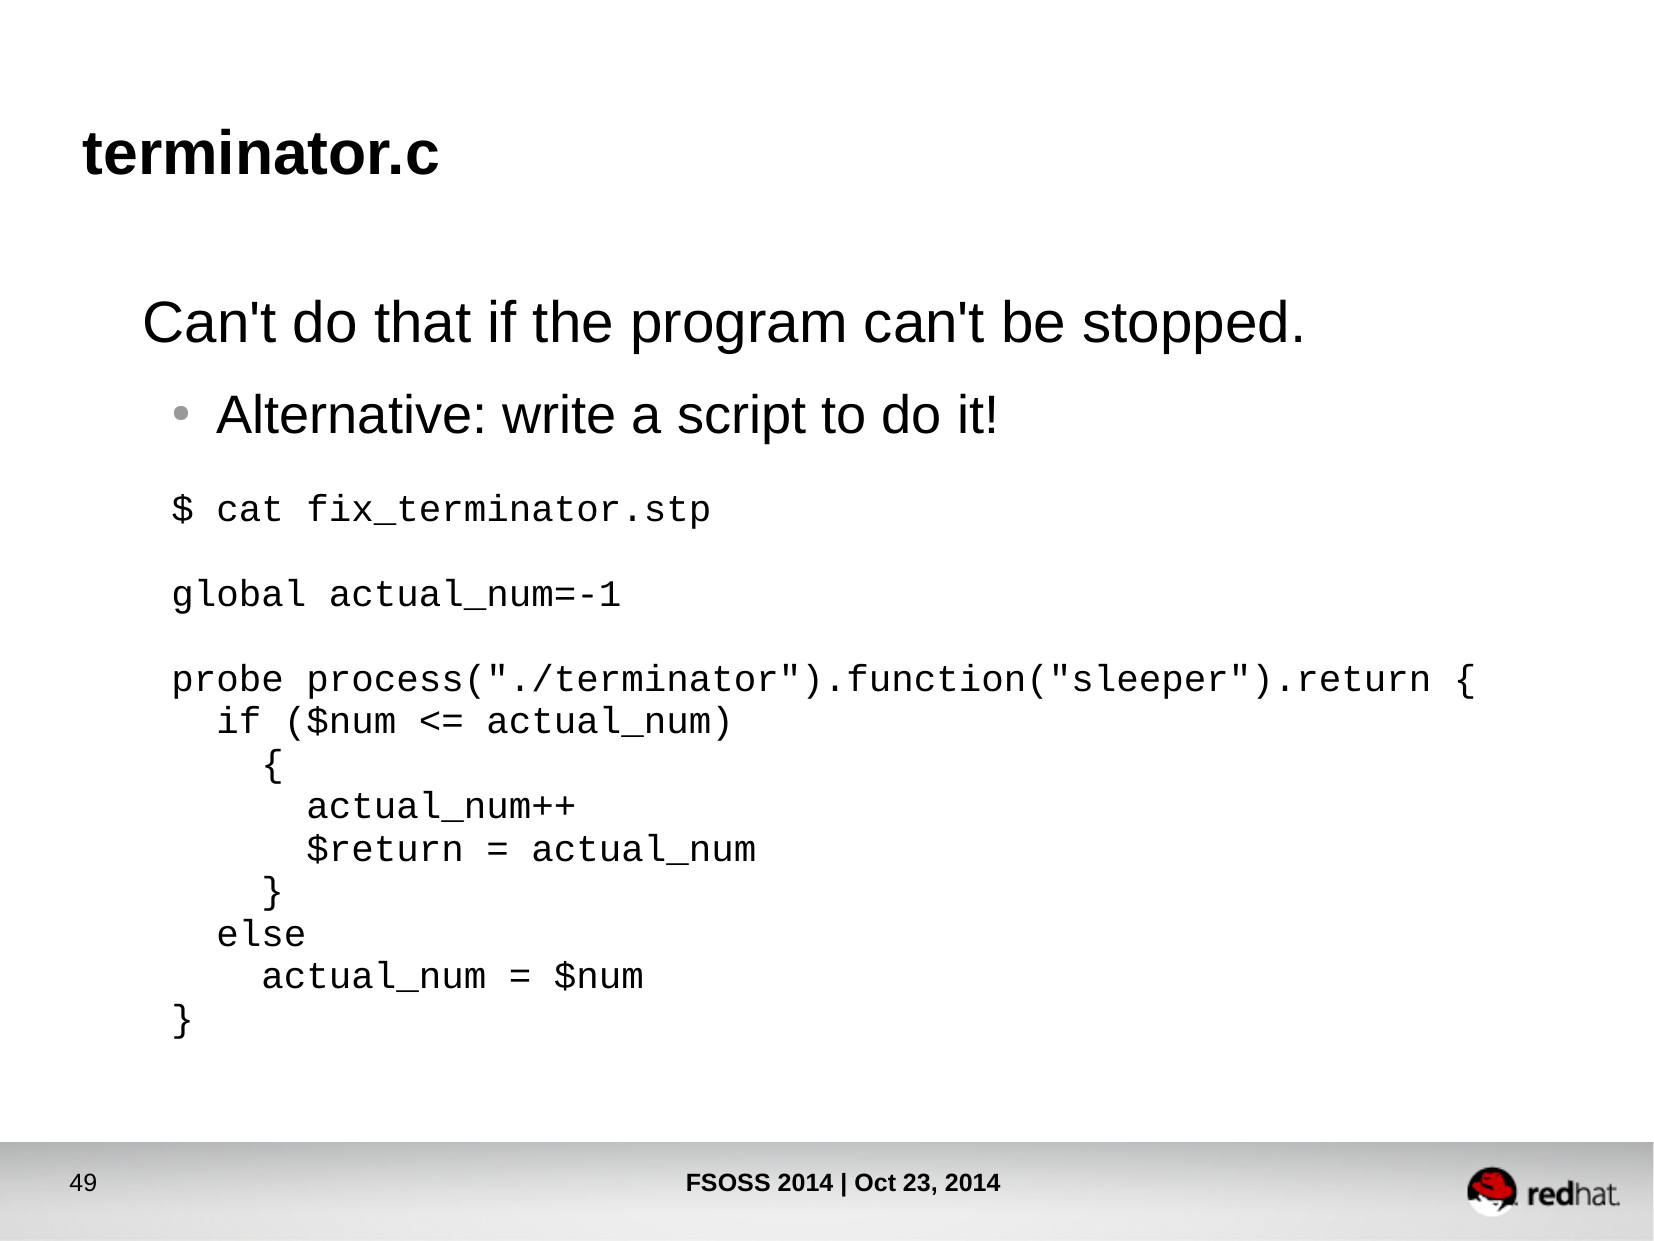

# terminator.c
Can't do that if the program can't be stopped.
Alternative: write a script to do it!
$ cat fix_terminator.stp
global actual_num=-1
probe process("./terminator").function("sleeper").return {
 if ($num <= actual_num)
 {
 actual_num++
 $return = actual_num
 }
 else
 actual_num = $num
}